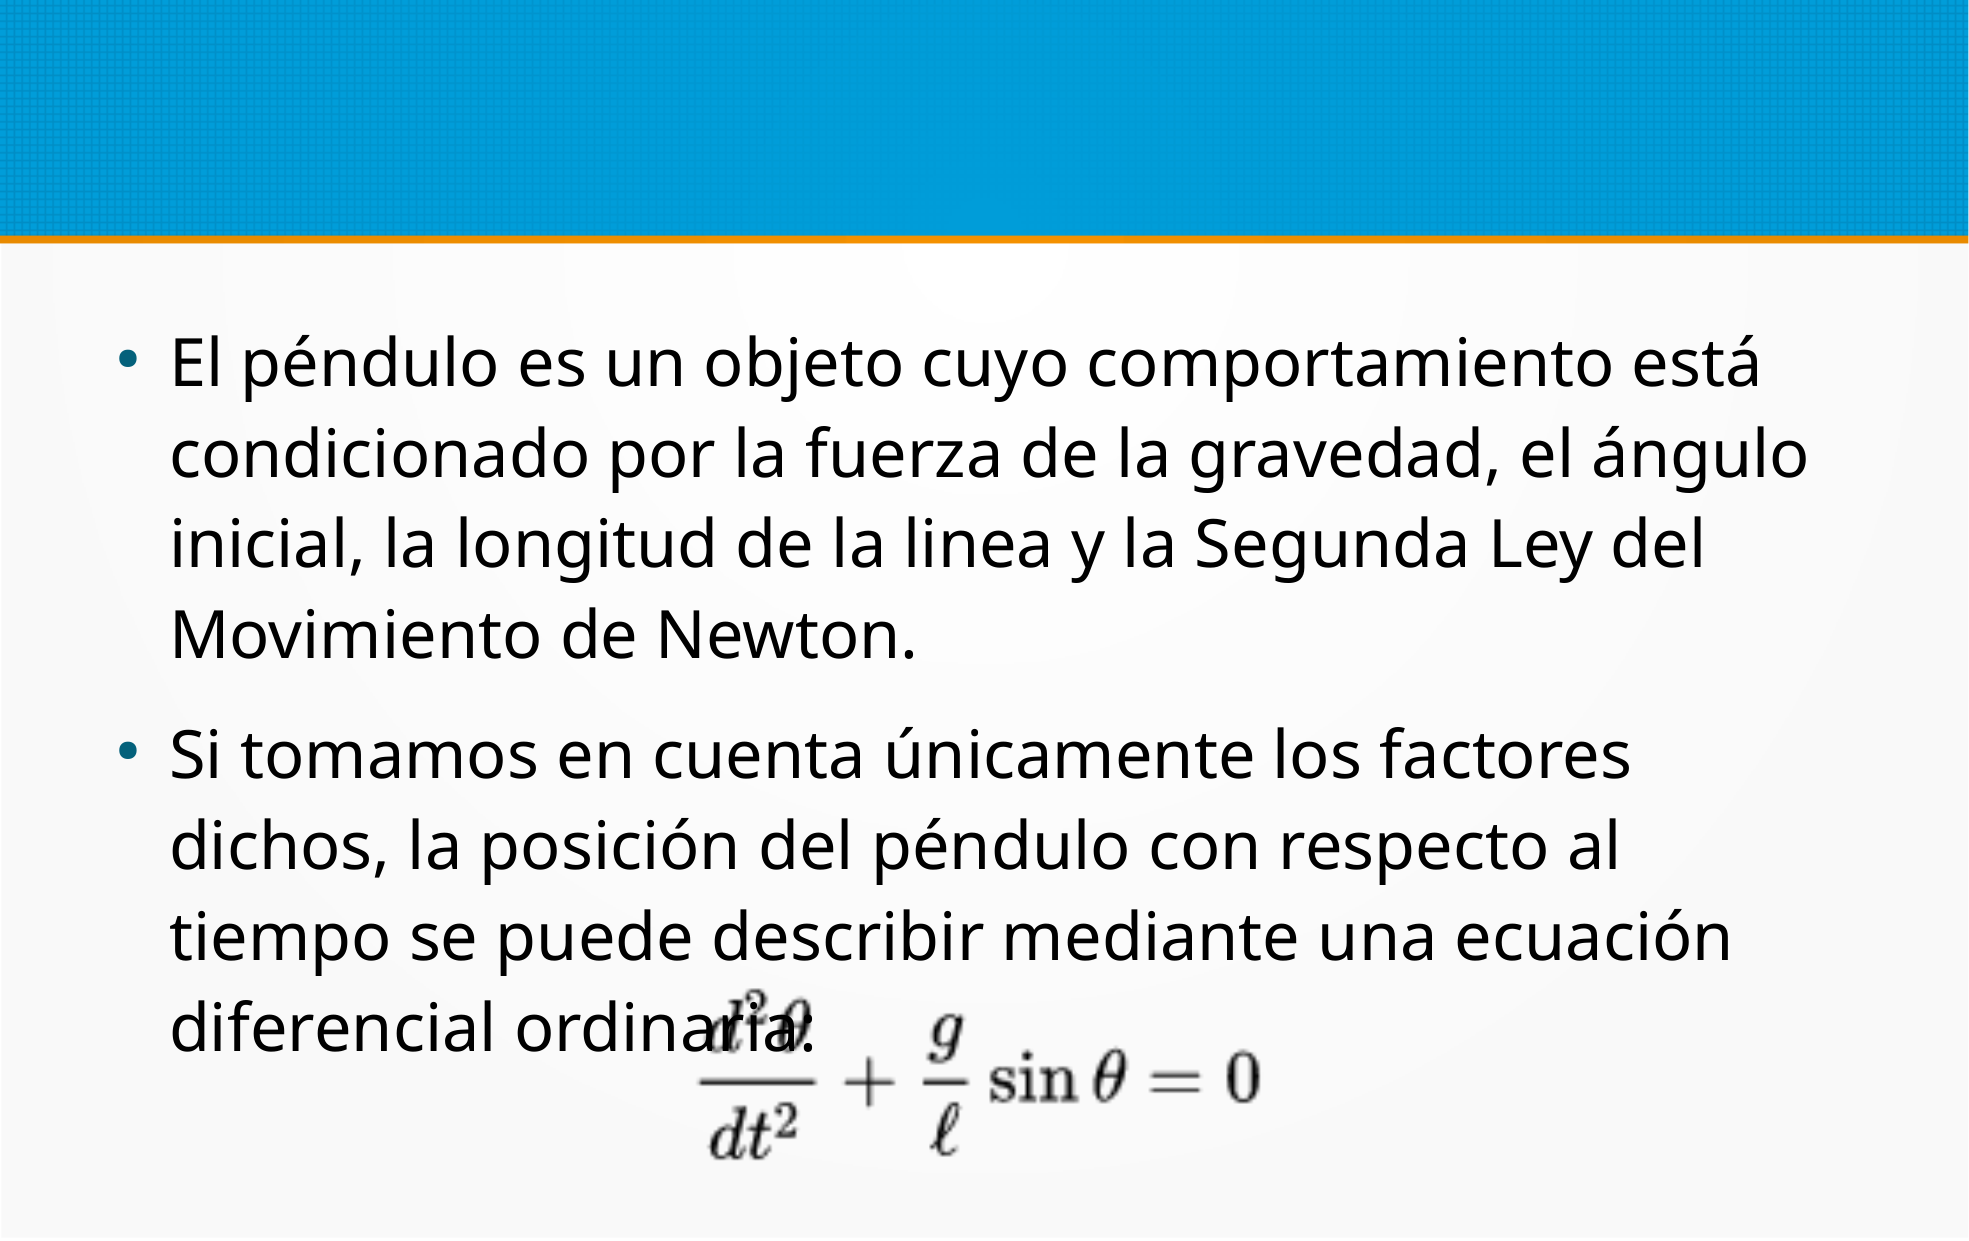

#
El péndulo es un objeto cuyo comportamiento está condicionado por la fuerza de la gravedad, el ángulo inicial, la longitud de la linea y la Segunda Ley del Movimiento de Newton.
Si tomamos en cuenta únicamente los factores dichos, la posición del péndulo con respecto al tiempo se puede describir mediante una ecuación diferencial ordinaria: